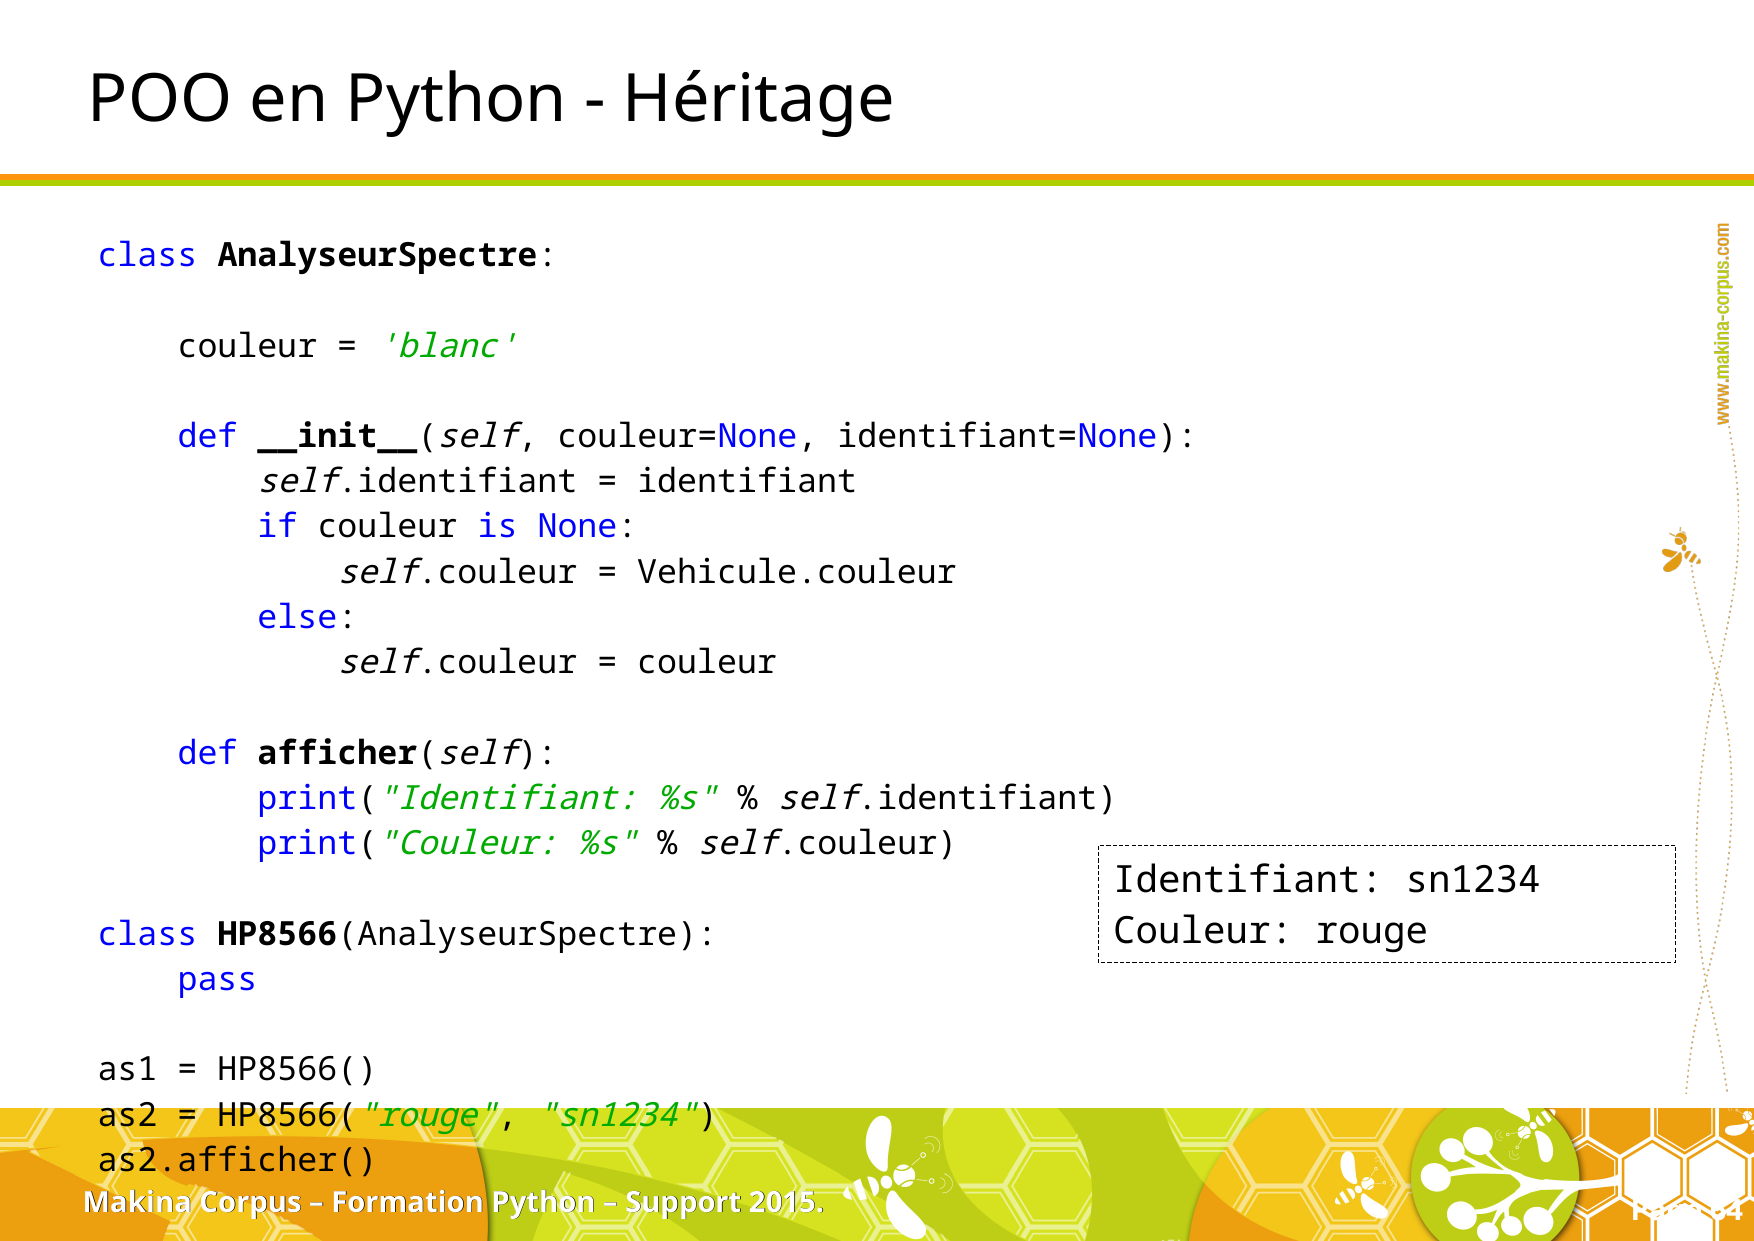

# POO en Python - Héritage
class AnalyseurSpectre:
 couleur = 'blanc'
 def __init__(self, couleur=None, identifiant=None):
 self.identifiant = identifiant
 if couleur is None:
 self.couleur = Vehicule.couleur
 else:
 self.couleur = couleur
 def afficher(self):
 print("Identifiant: %s" % self.identifiant)
 print("Couleur: %s" % self.couleur)
class HP8566(AnalyseurSpectre):
 pass
as1 = HP8566()
as2 = HP8566("rouge", "sn1234")
as2.afficher()
Identifiant: sn1234
Couleur: rouge
tesg
64